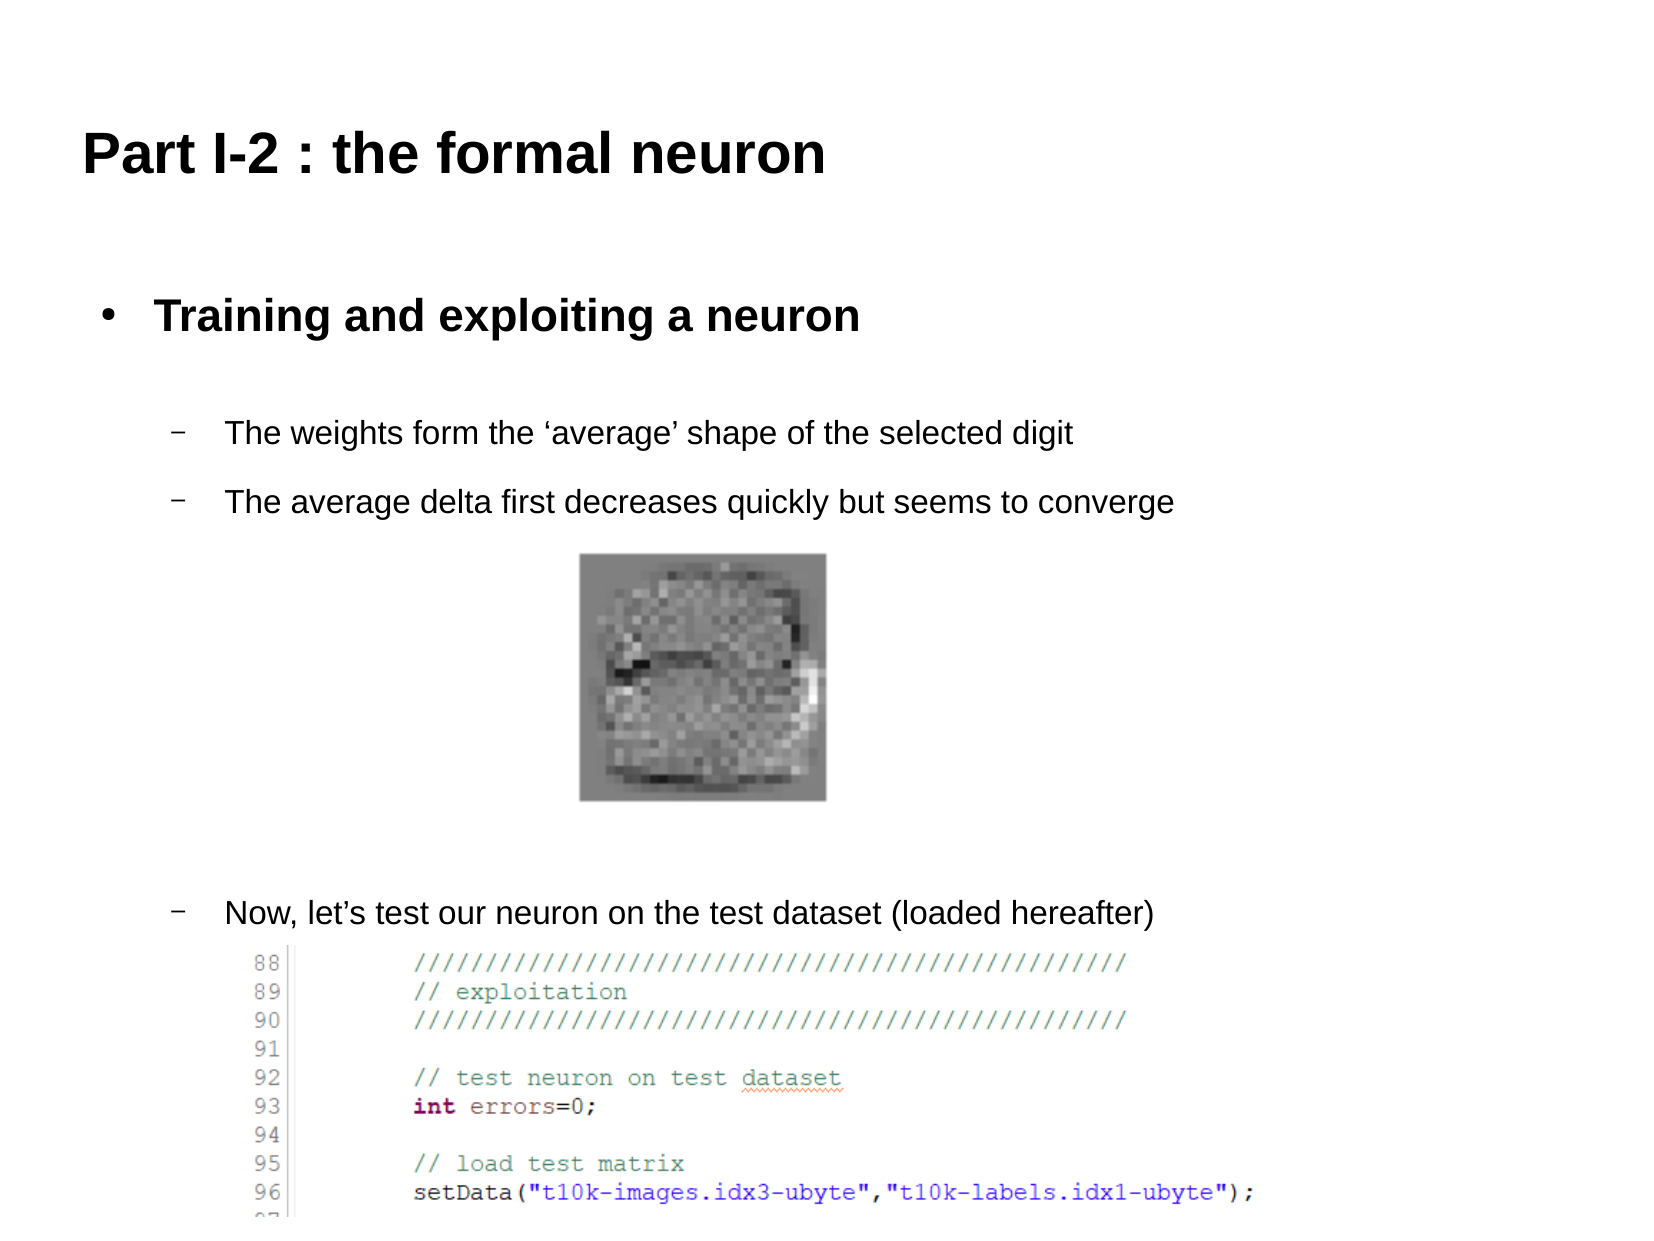

# Part I-2 : the formal neuron
Training and exploiting a neuron
The weights form the ‘average’ shape of the selected digit
The average delta first decreases quickly but seems to converge
Now, let’s test our neuron on the test dataset (loaded hereafter)